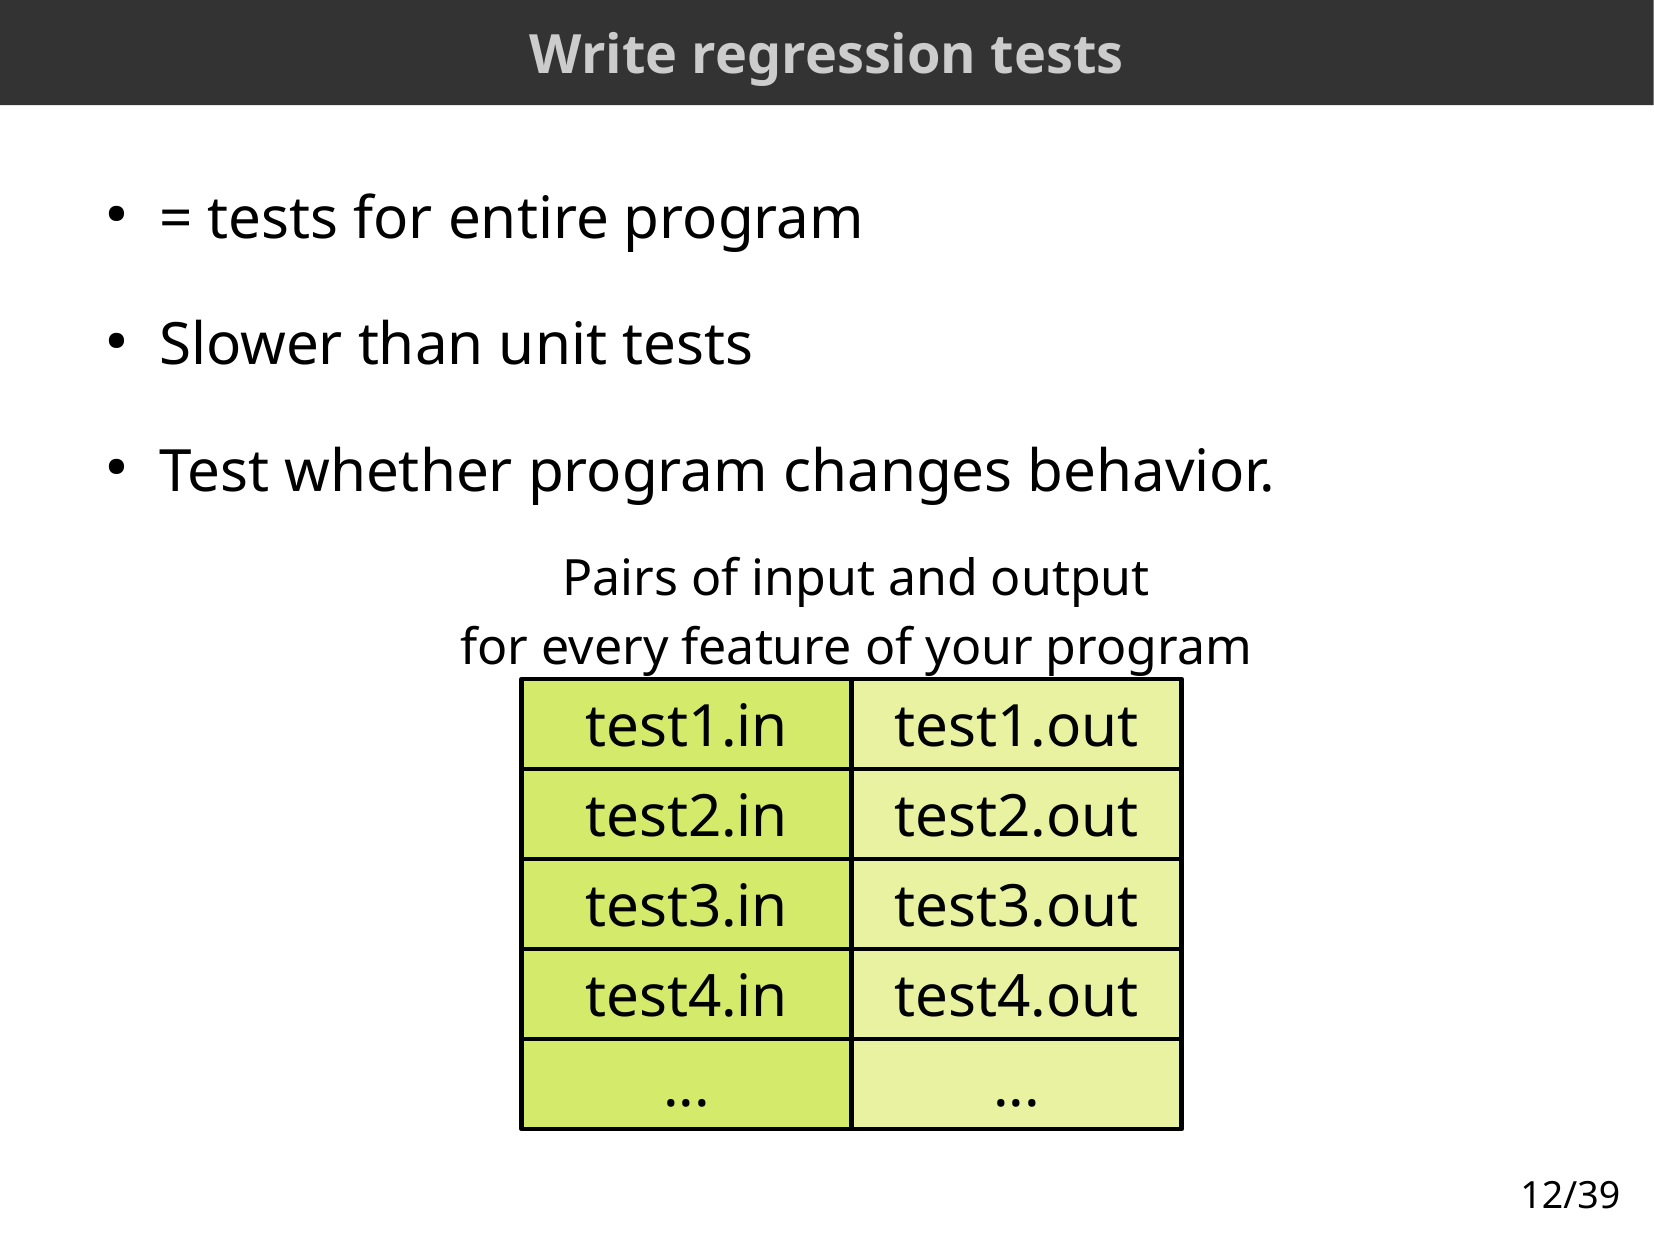

# Write regression tests
= tests for entire program
Slower than unit tests
Test whether program changes behavior.
Pairs of input and output
for every feature of your program
test1.in
test1.out
test2.in
test2.out
test3.in
test3.out
test4.in
test4.out
...
...